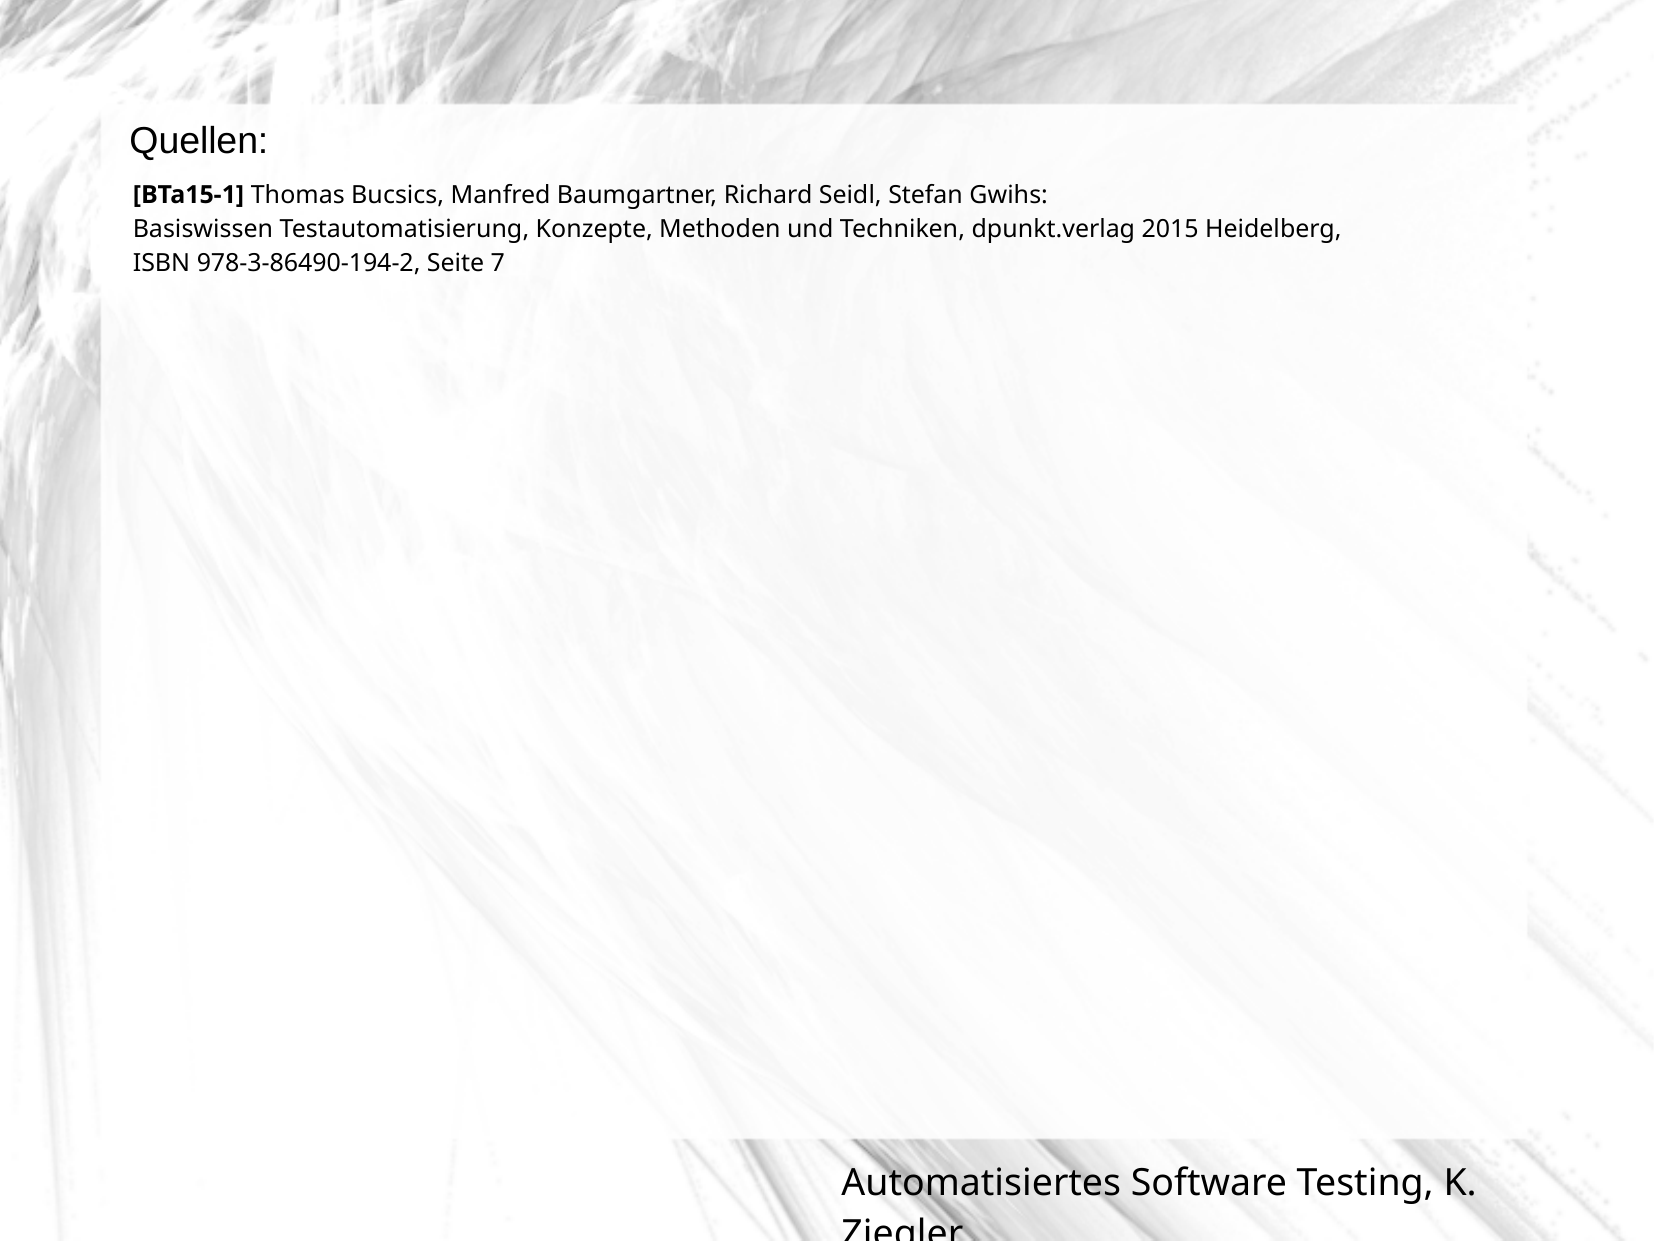

Quellen:
#
[BTa15-1] Thomas Bucsics, Manfred Baumgartner, Richard Seidl, Stefan Gwihs:
Basiswissen Testautomatisierung, Konzepte, Methoden und Techniken, dpunkt.verlag 2015 Heidelberg,
ISBN 978-3-86490-194-2, Seite 7
Automatisiertes Software Testing, K. Ziegler